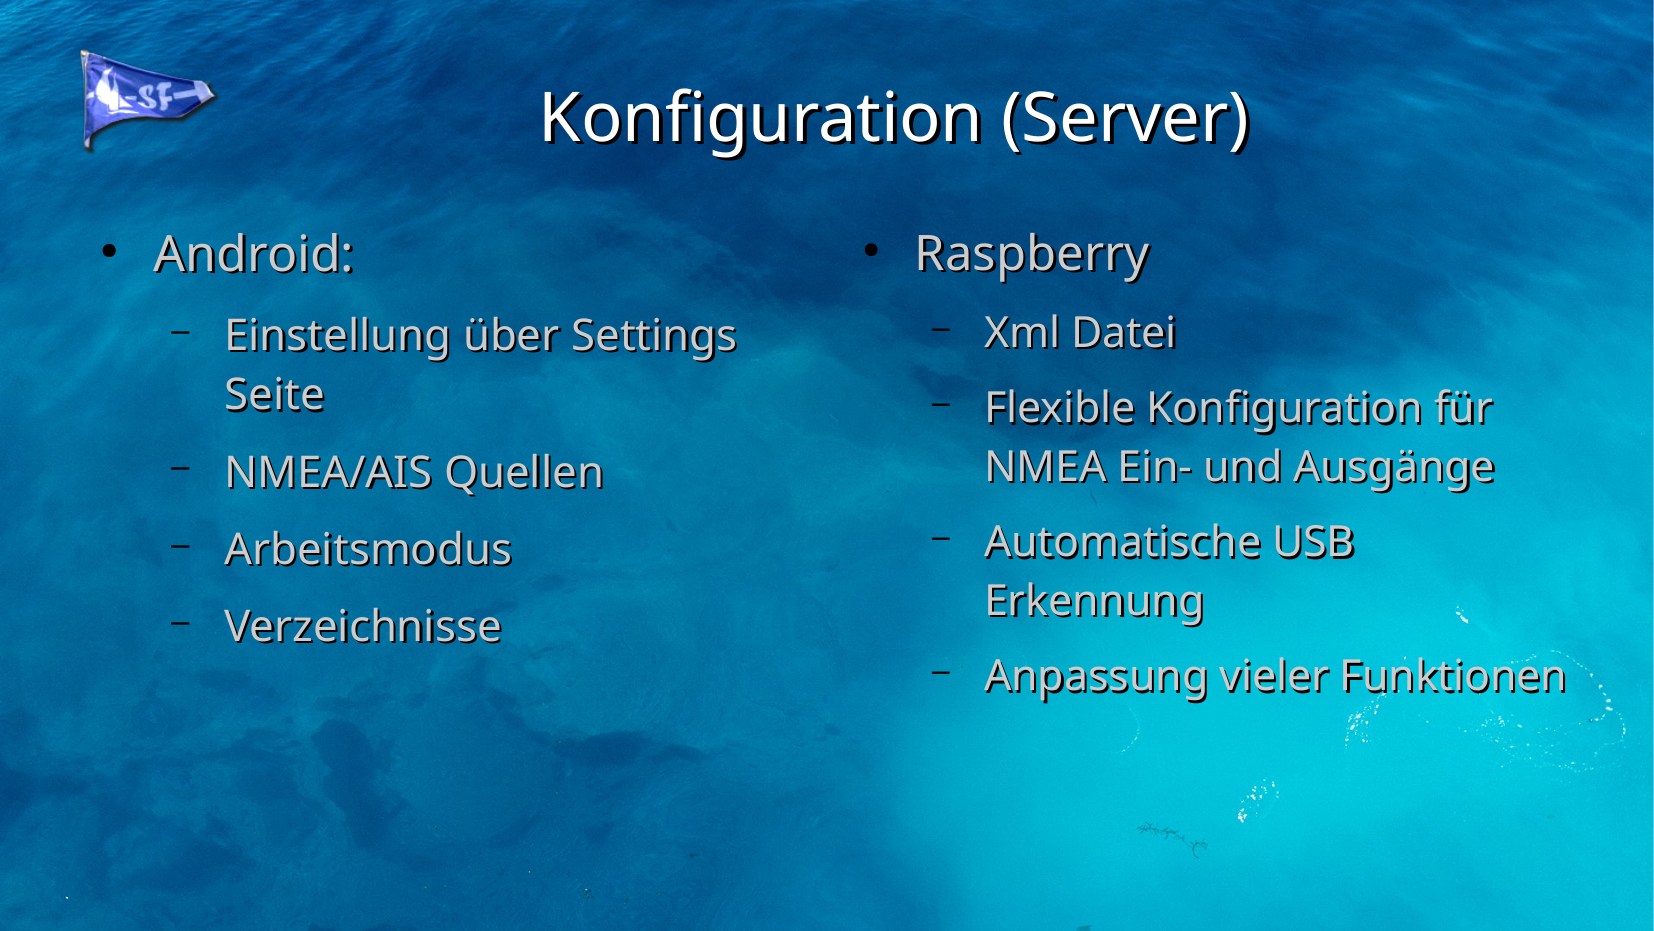

# Konfiguration (Server)
Android:
Einstellung über Settings Seite
NMEA/AIS Quellen
Arbeitsmodus
Verzeichnisse
Raspberry
Xml Datei
Flexible Konfiguration für NMEA Ein- und Ausgänge
Automatische USB Erkennung
Anpassung vieler Funktionen